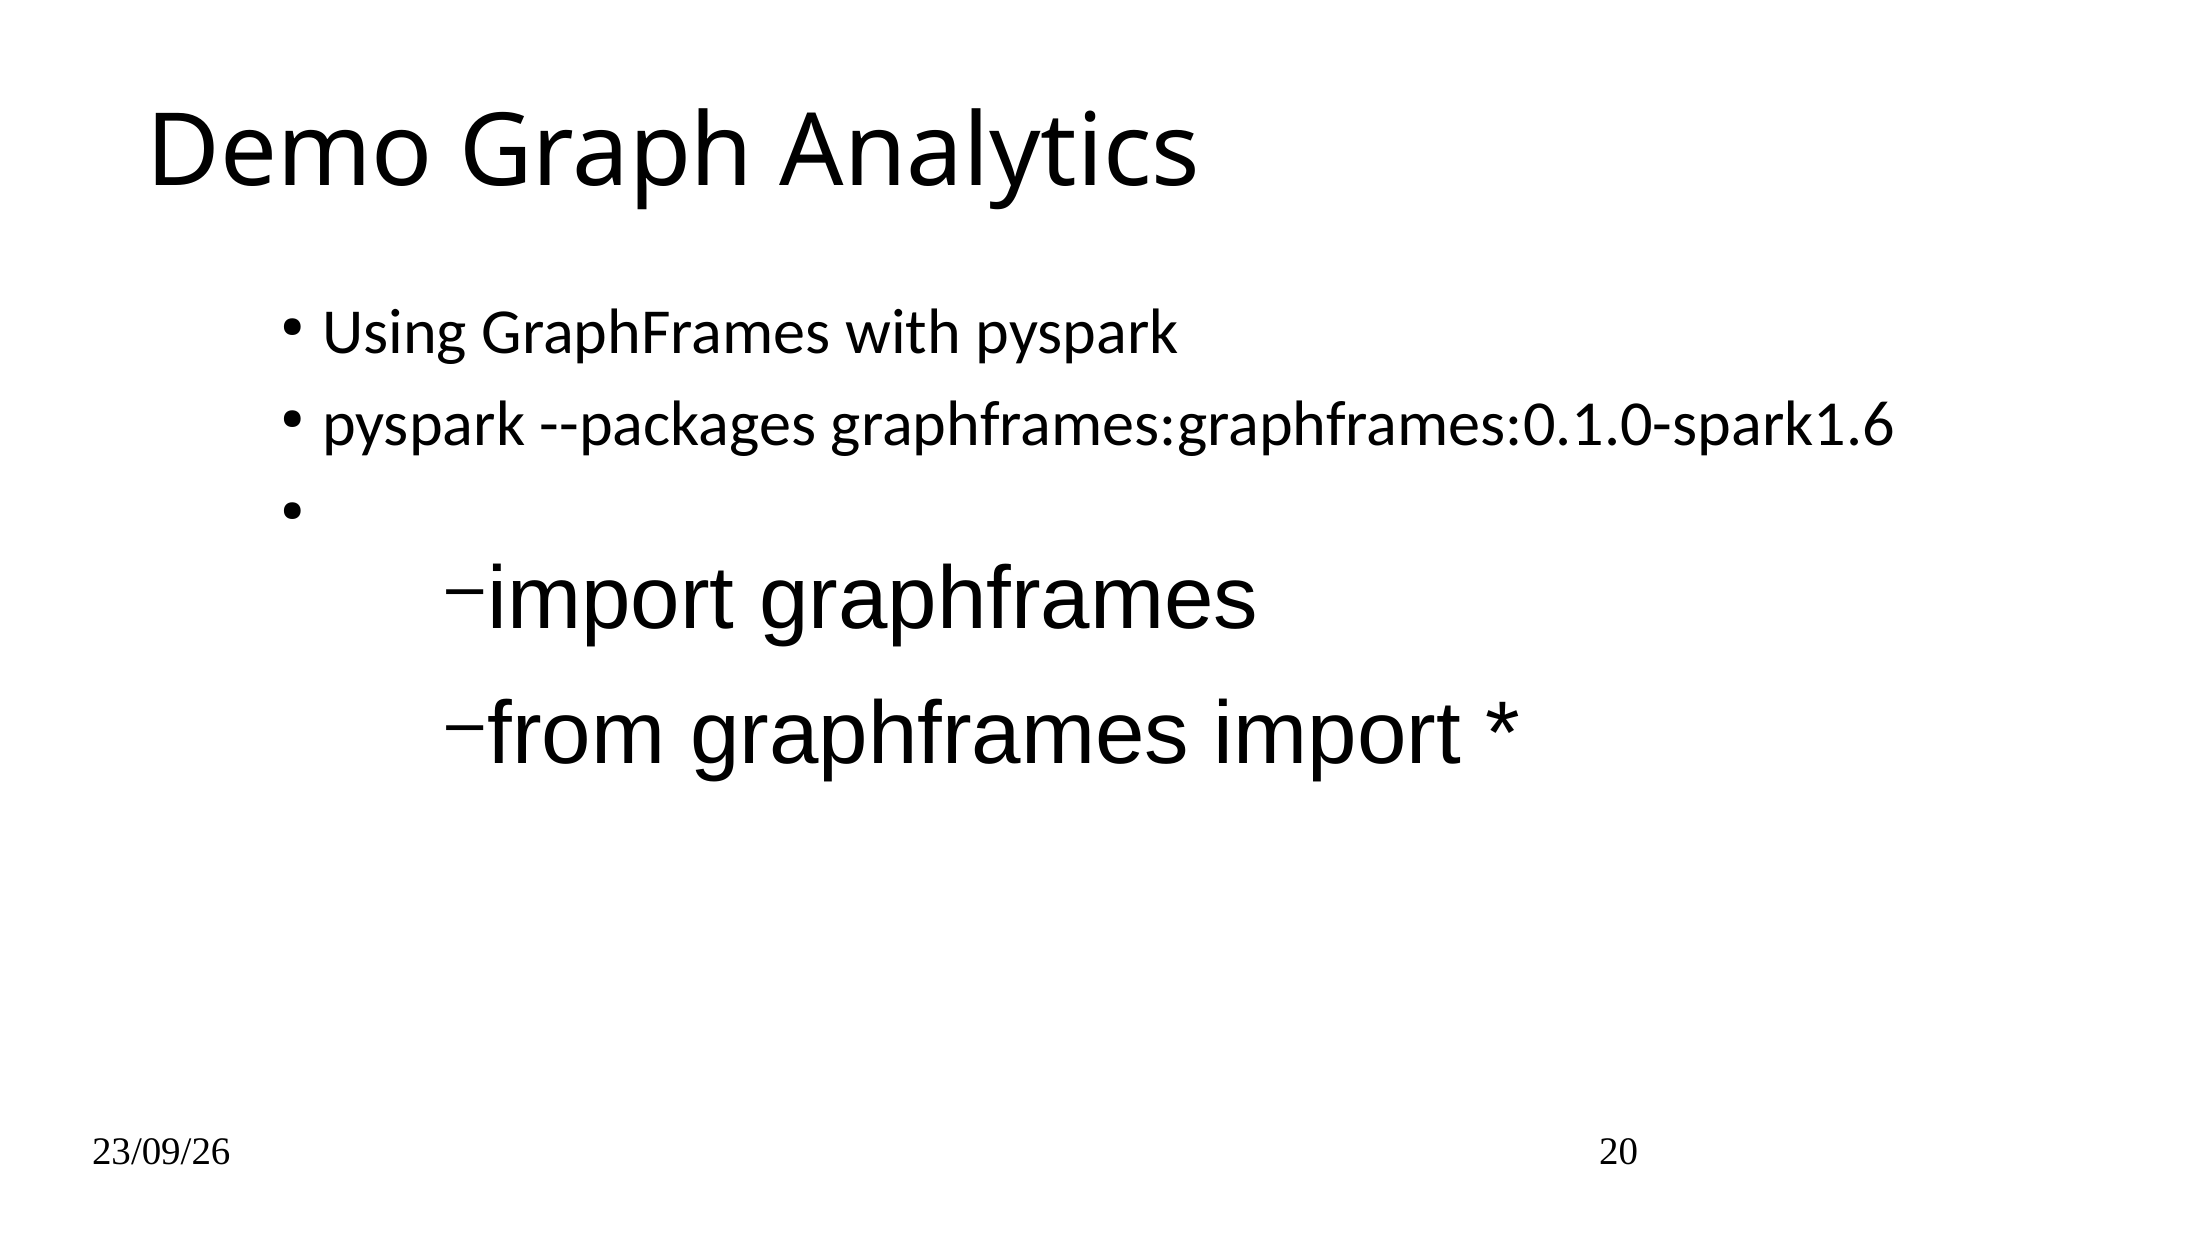

# Demo Graph Analytics
Using GraphFrames with pyspark
pyspark --packages graphframes:graphframes:0.1.0-spark1.6
import graphframes
from graphframes import *